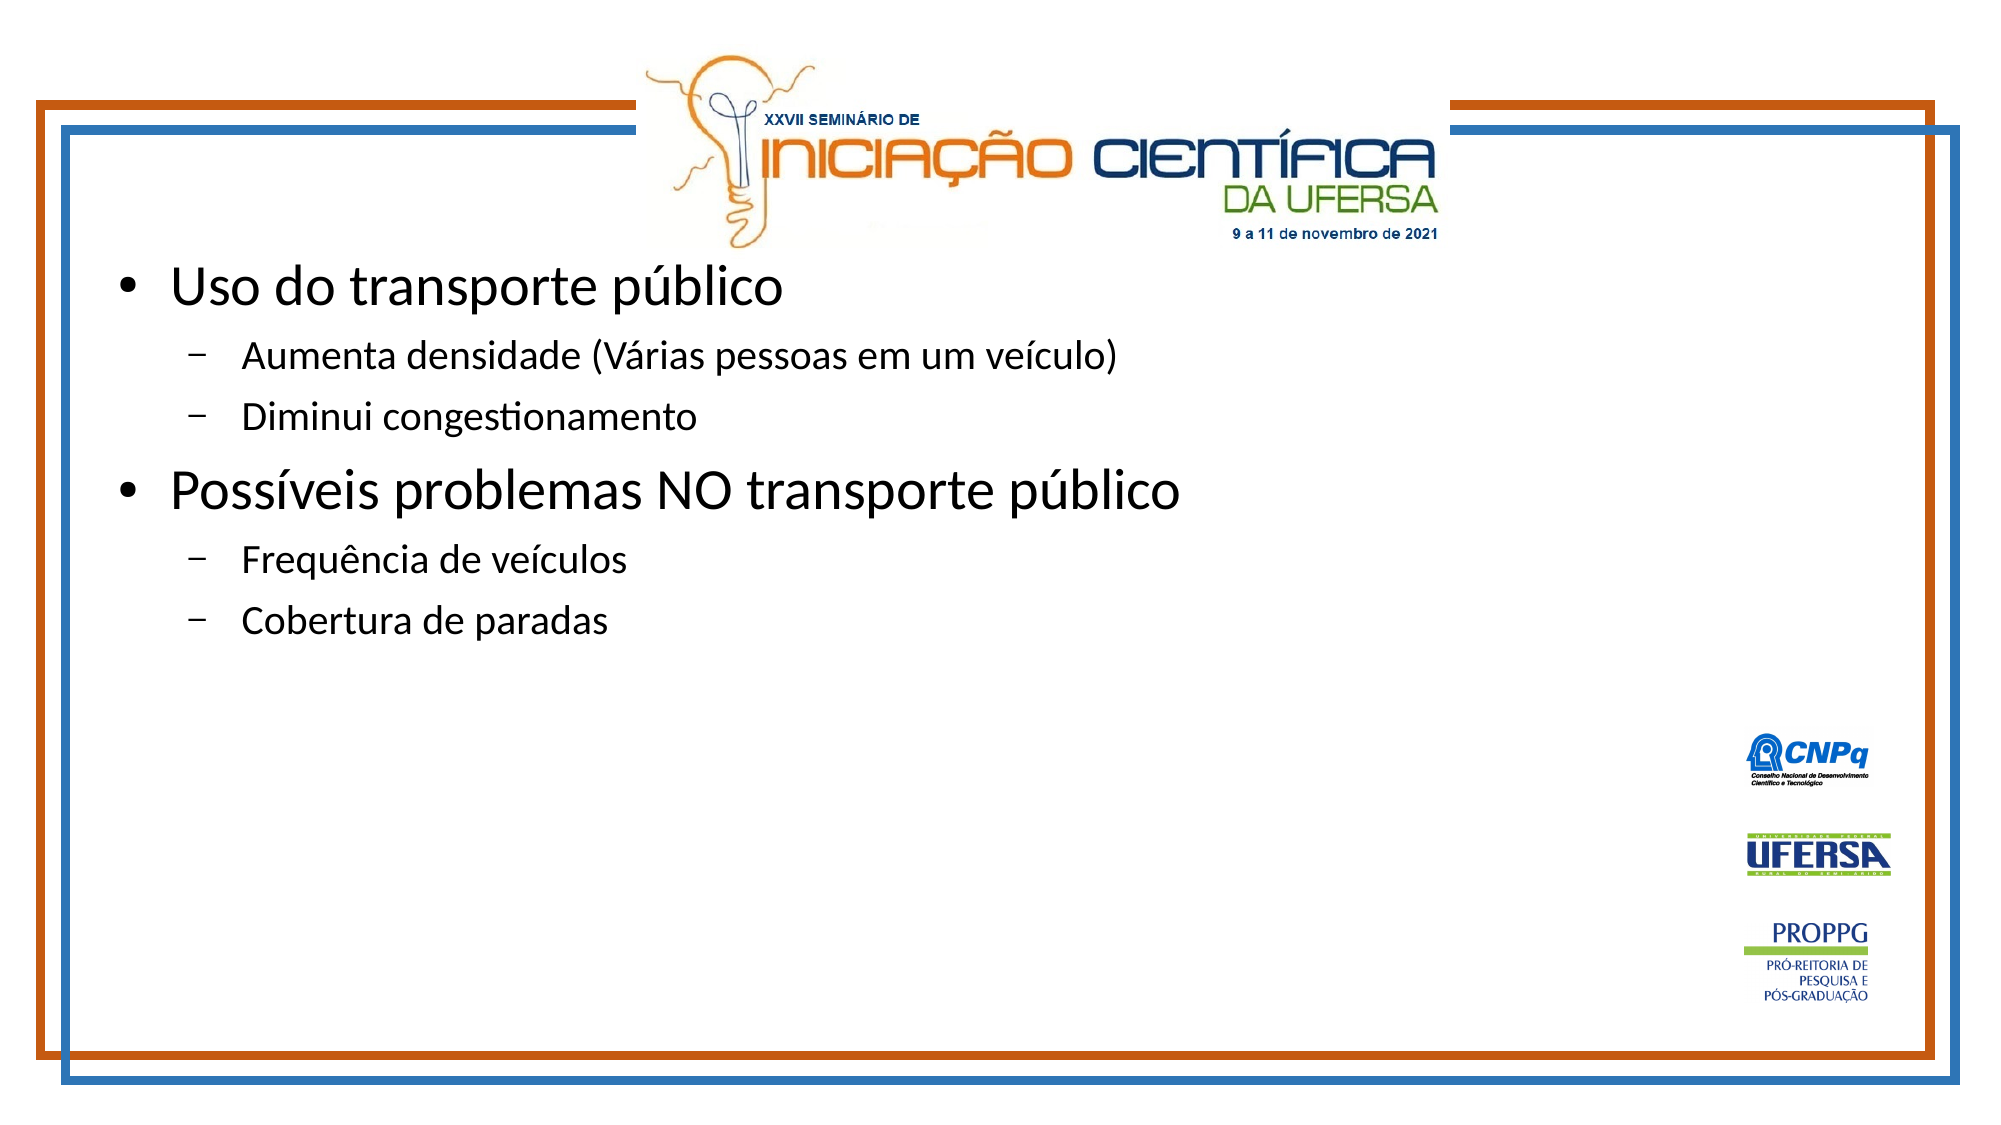

# Uso do transporte público
Aumenta densidade (Várias pessoas em um veículo)
Diminui congestionamento
Possíveis problemas NO transporte público
Frequência de veículos
Cobertura de paradas